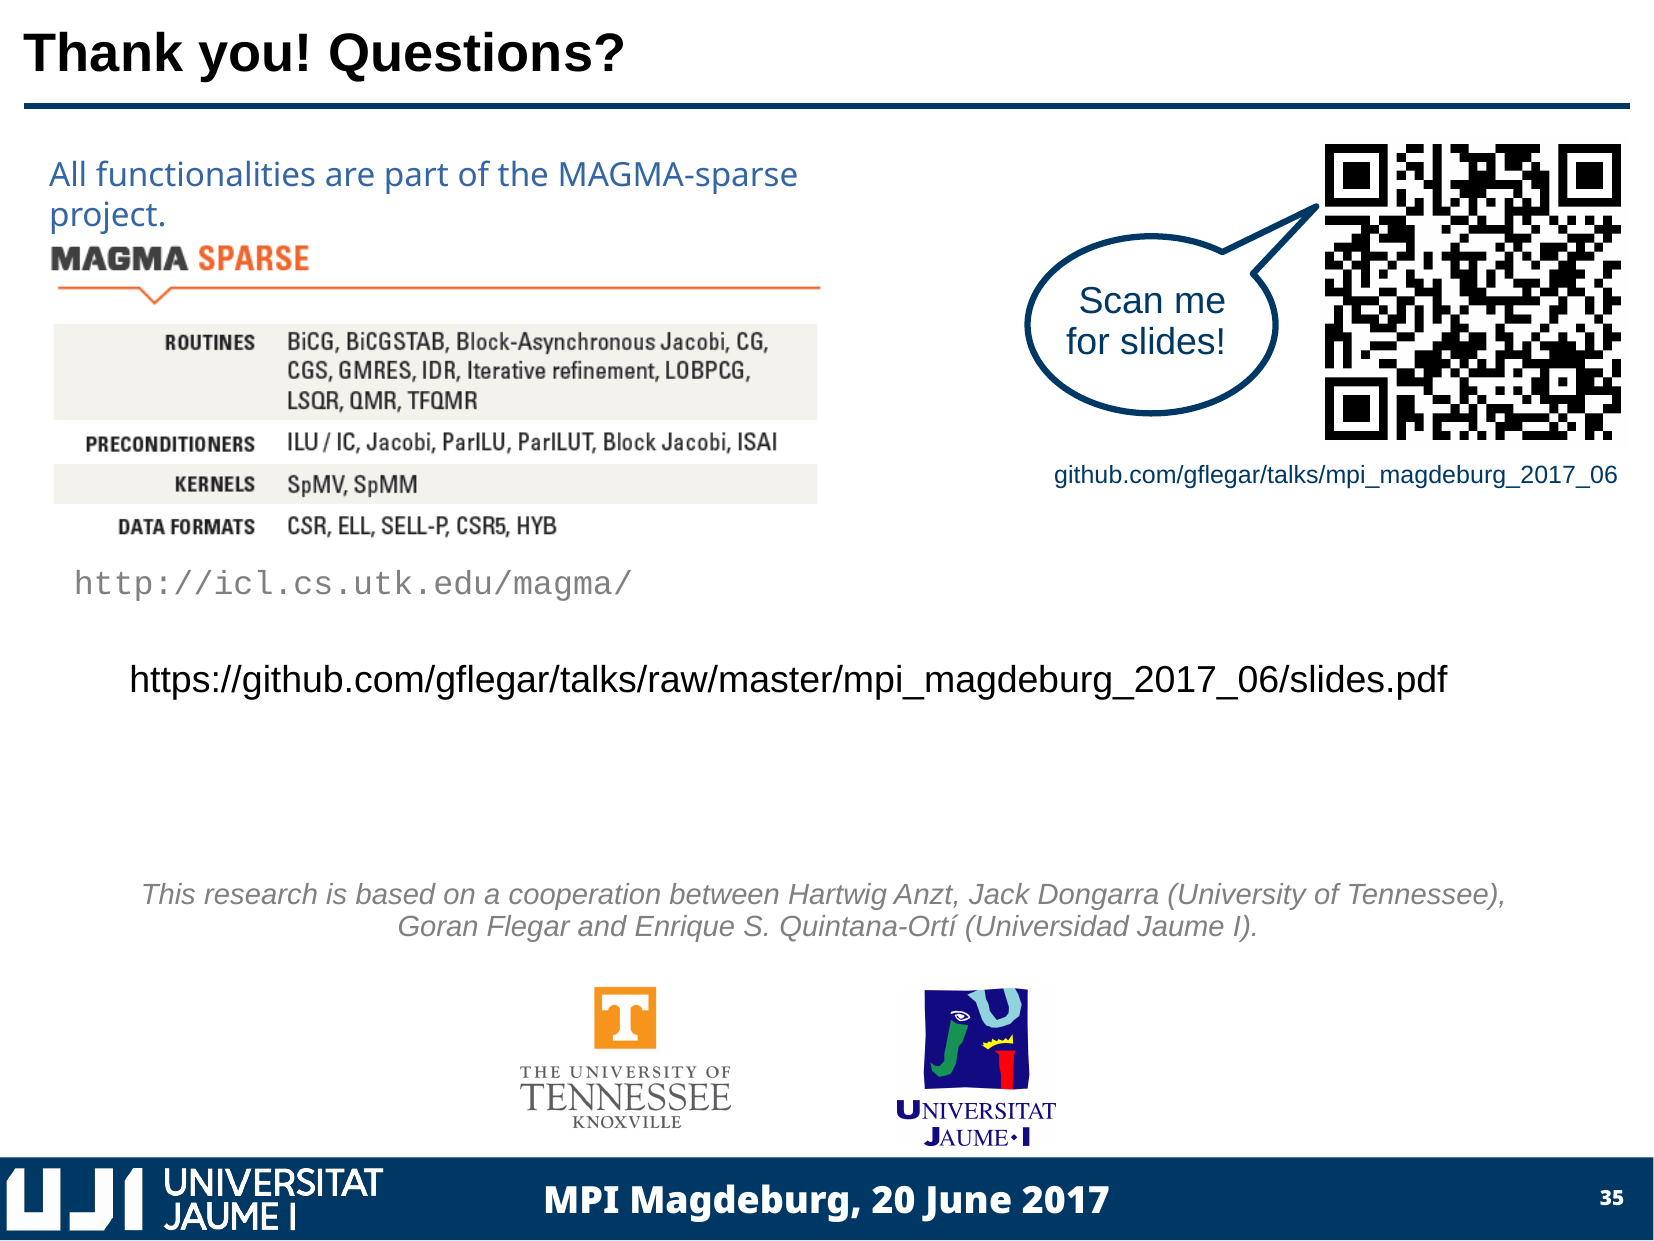

# Thank you! Questions?
All functionalities are part of the MAGMA-sparse project.
Scan me for slides!
github.com/gflegar/talks/mpi_magdeburg_2017_06
http://icl.cs.utk.edu/magma/
https://github.com/gflegar/talks/raw/master/mpi_magdeburg_2017_06/slides.pdf
This research is based on a cooperation between Hartwig Anzt, Jack Dongarra (University of Tennessee),
Goran Flegar and Enrique S. Quintana-Ortí (Universidad Jaume I).
MPI Magdeburg, 20 June 2017
35